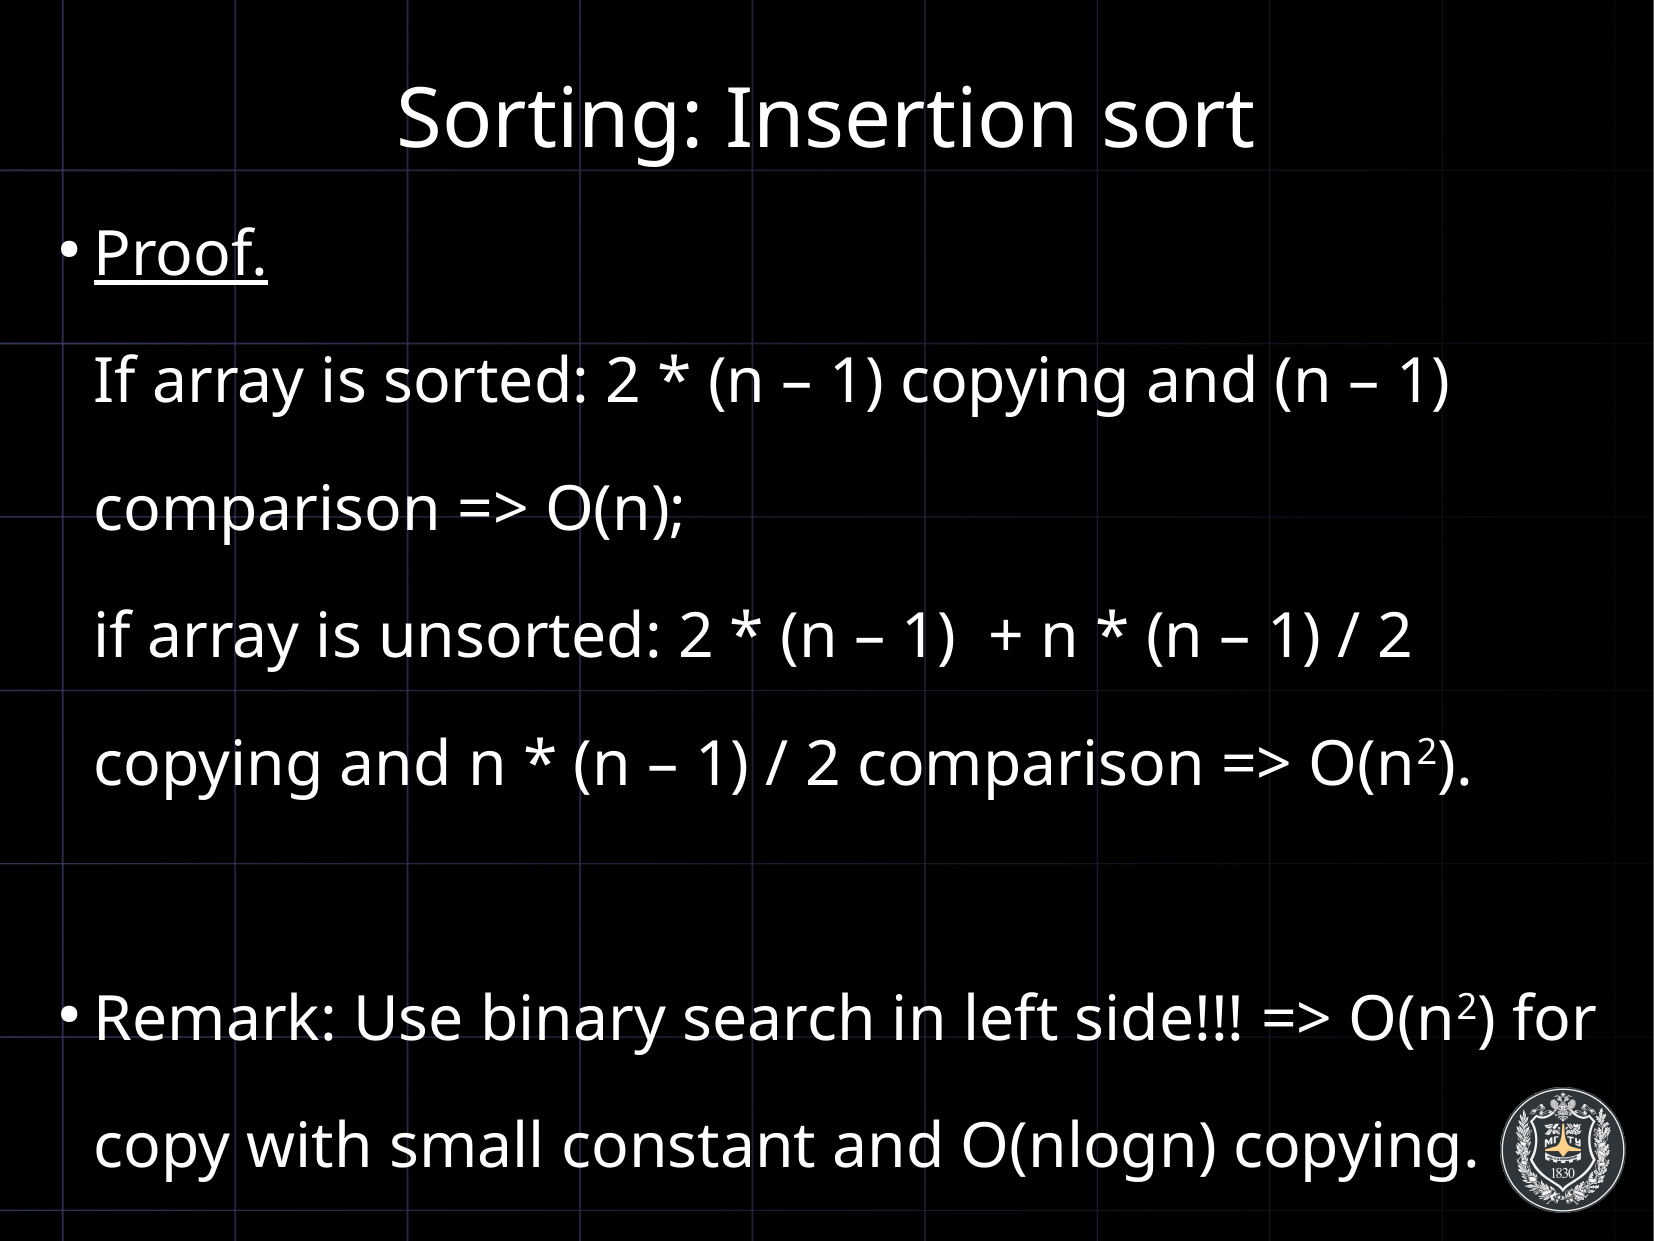

# Sorting: Insertion sort
Proof.
If array is sorted: 2 * (n – 1) copying and (n – 1) comparison => O(n);
if array is unsorted: 2 * (n – 1) + n * (n – 1) / 2 copying and n * (n – 1) / 2 comparison => O(n2).
Remark: Use binary search in left side!!! => O(n2) for copy with small constant and O(nlogn) copying.